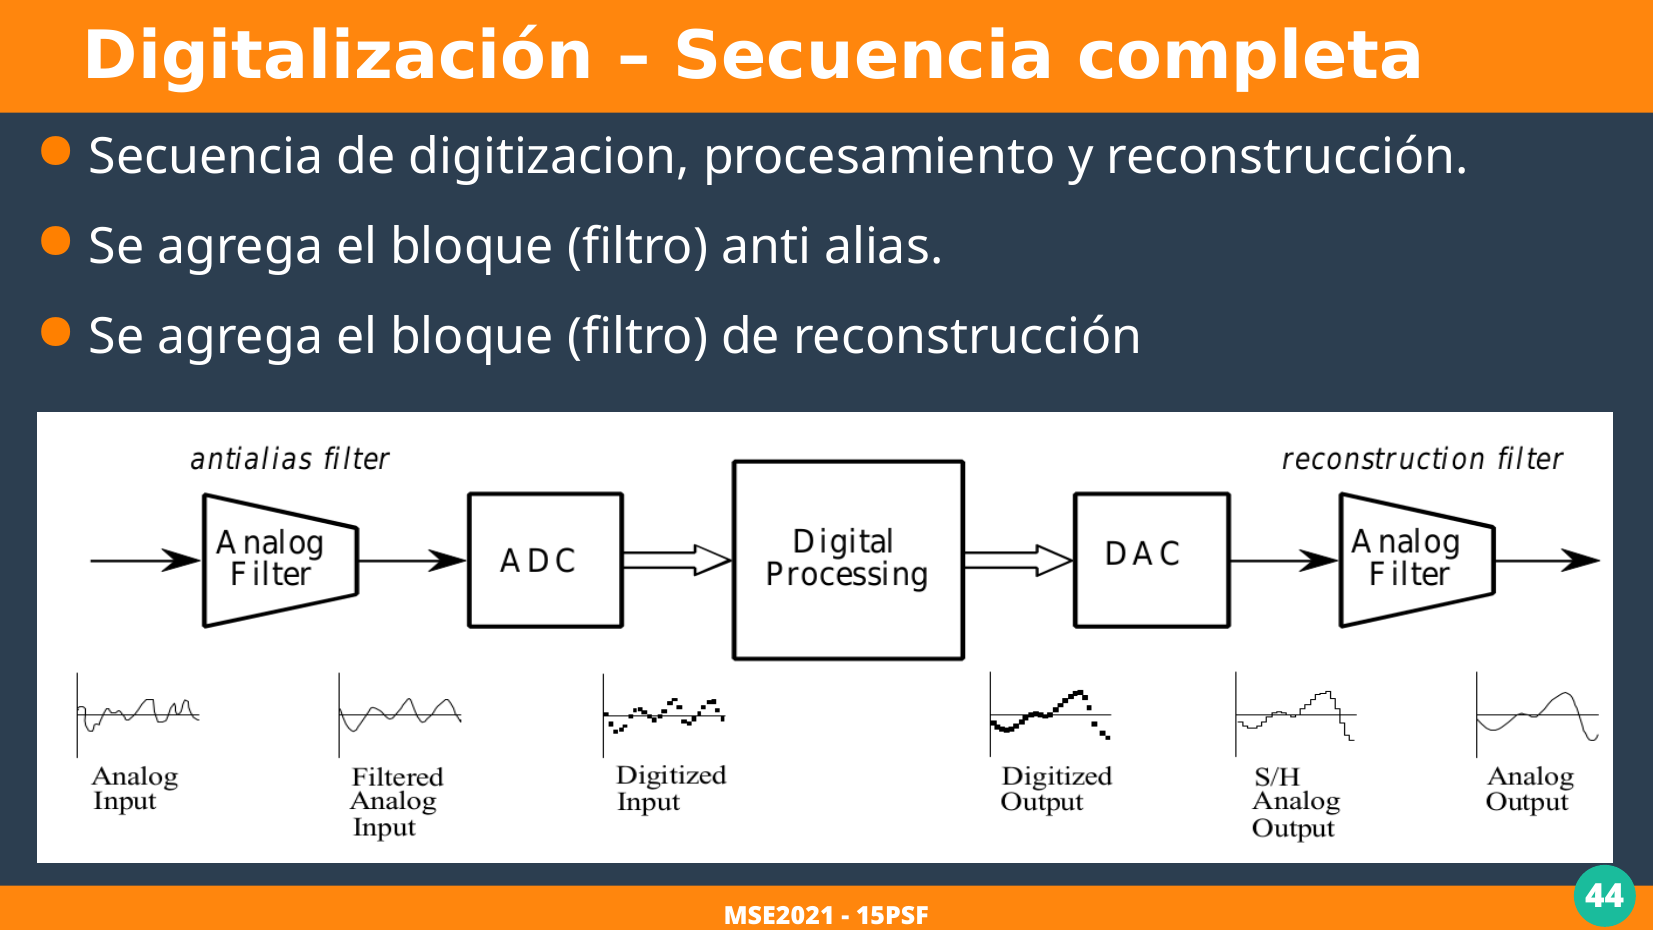

Digitalización – Secuencia completa
# Secuencia de digitizacion, procesamiento y reconstrucción.
Se agrega el bloque (filtro) anti alias.
Se agrega el bloque (filtro) de reconstrucción
MSE2021 - 15PSF